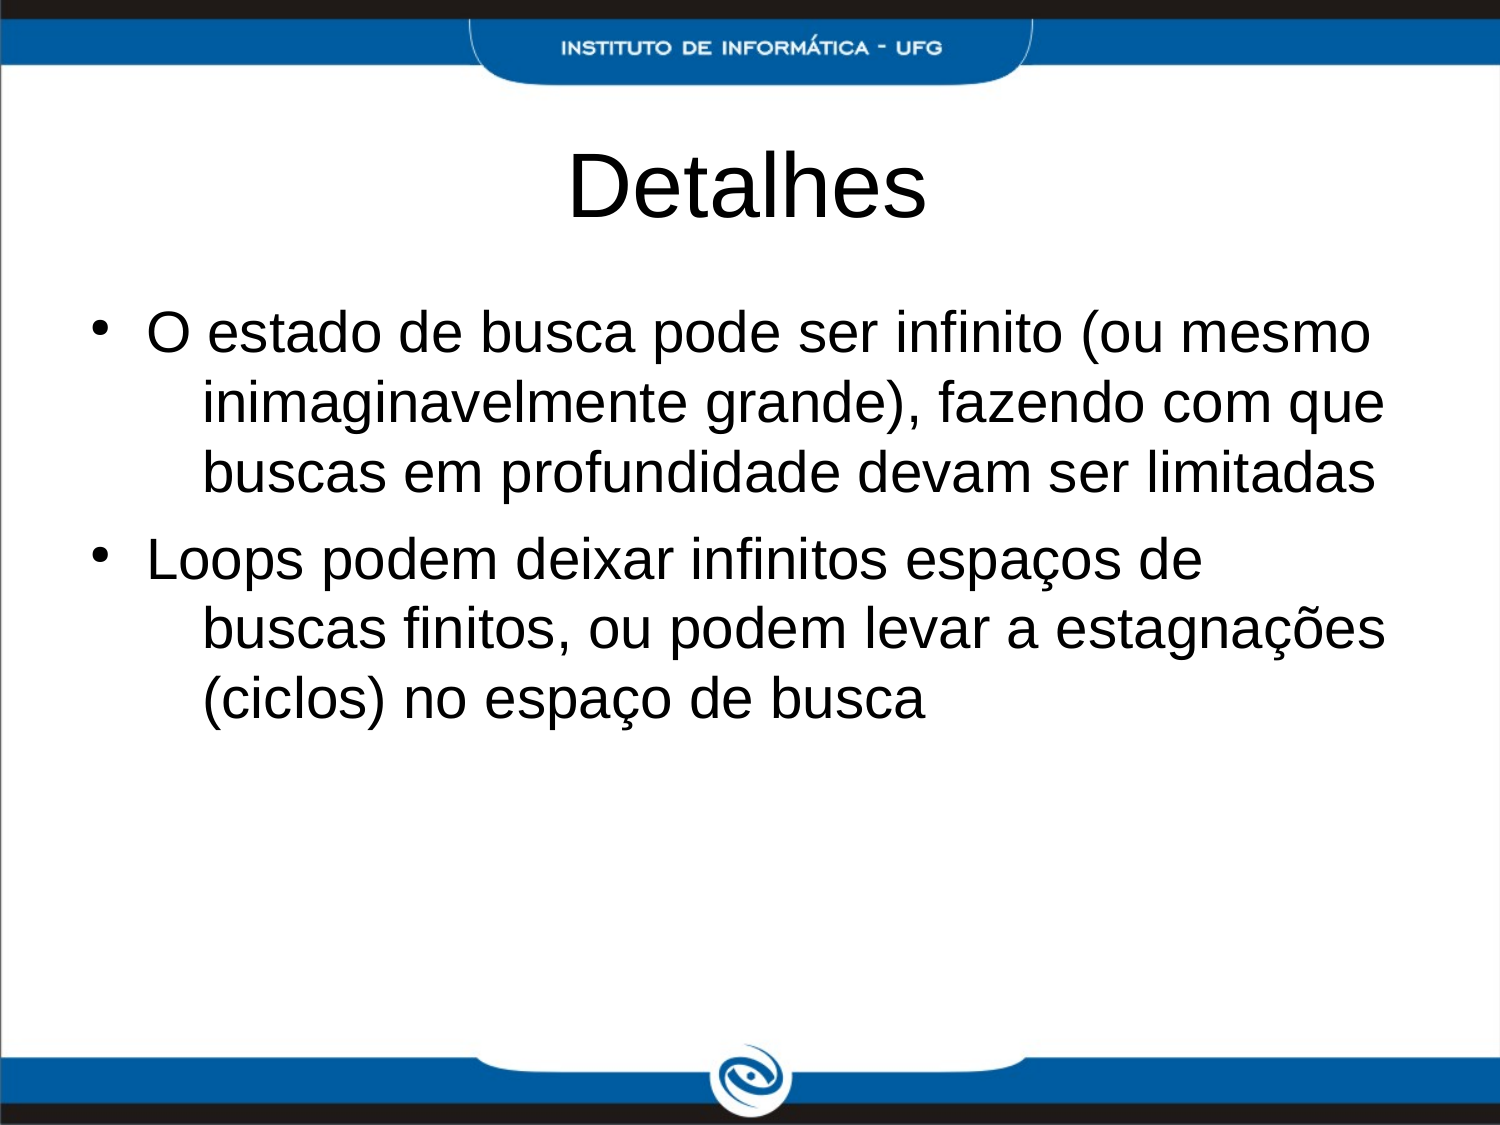

# Detalhes
O estado de busca pode ser infinito (ou mesmo inimaginavelmente grande), fazendo com que buscas em profundidade devam ser limitadas
Loops podem deixar infinitos espaços de buscas finitos, ou podem levar a estagnações (ciclos) no espaço de busca